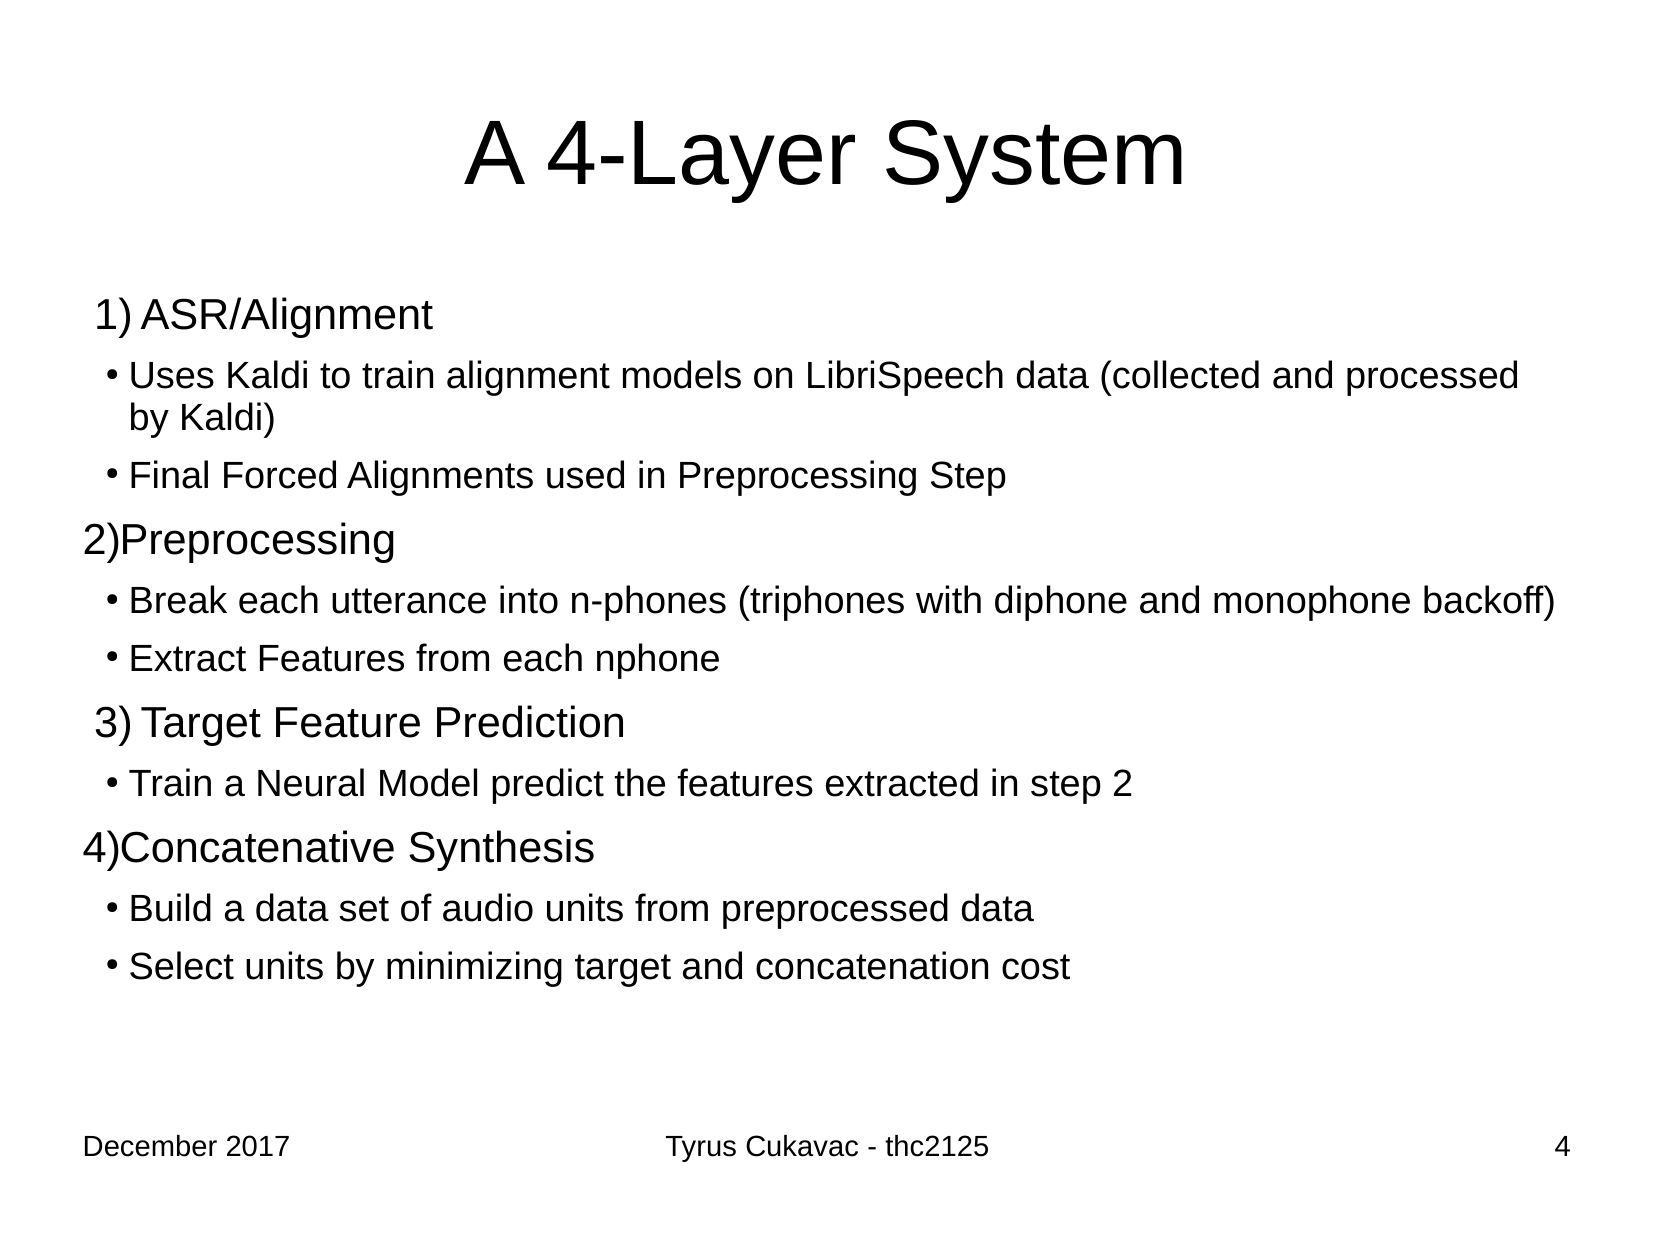

# A 4-Layer System
 ASR/Alignment
Uses Kaldi to train alignment models on LibriSpeech data (collected and processed by Kaldi)
Final Forced Alignments used in Preprocessing Step
 Preprocessing
Break each utterance into n-phones (triphones with diphone and monophone backoff)
Extract Features from each nphone
 Target Feature Prediction
Train a Neural Model predict the features extracted in step 2
 Concatenative Synthesis
Build a data set of audio units from preprocessed data
Select units by minimizing target and concatenation cost
December 2017
Tyrus Cukavac - thc2125
4